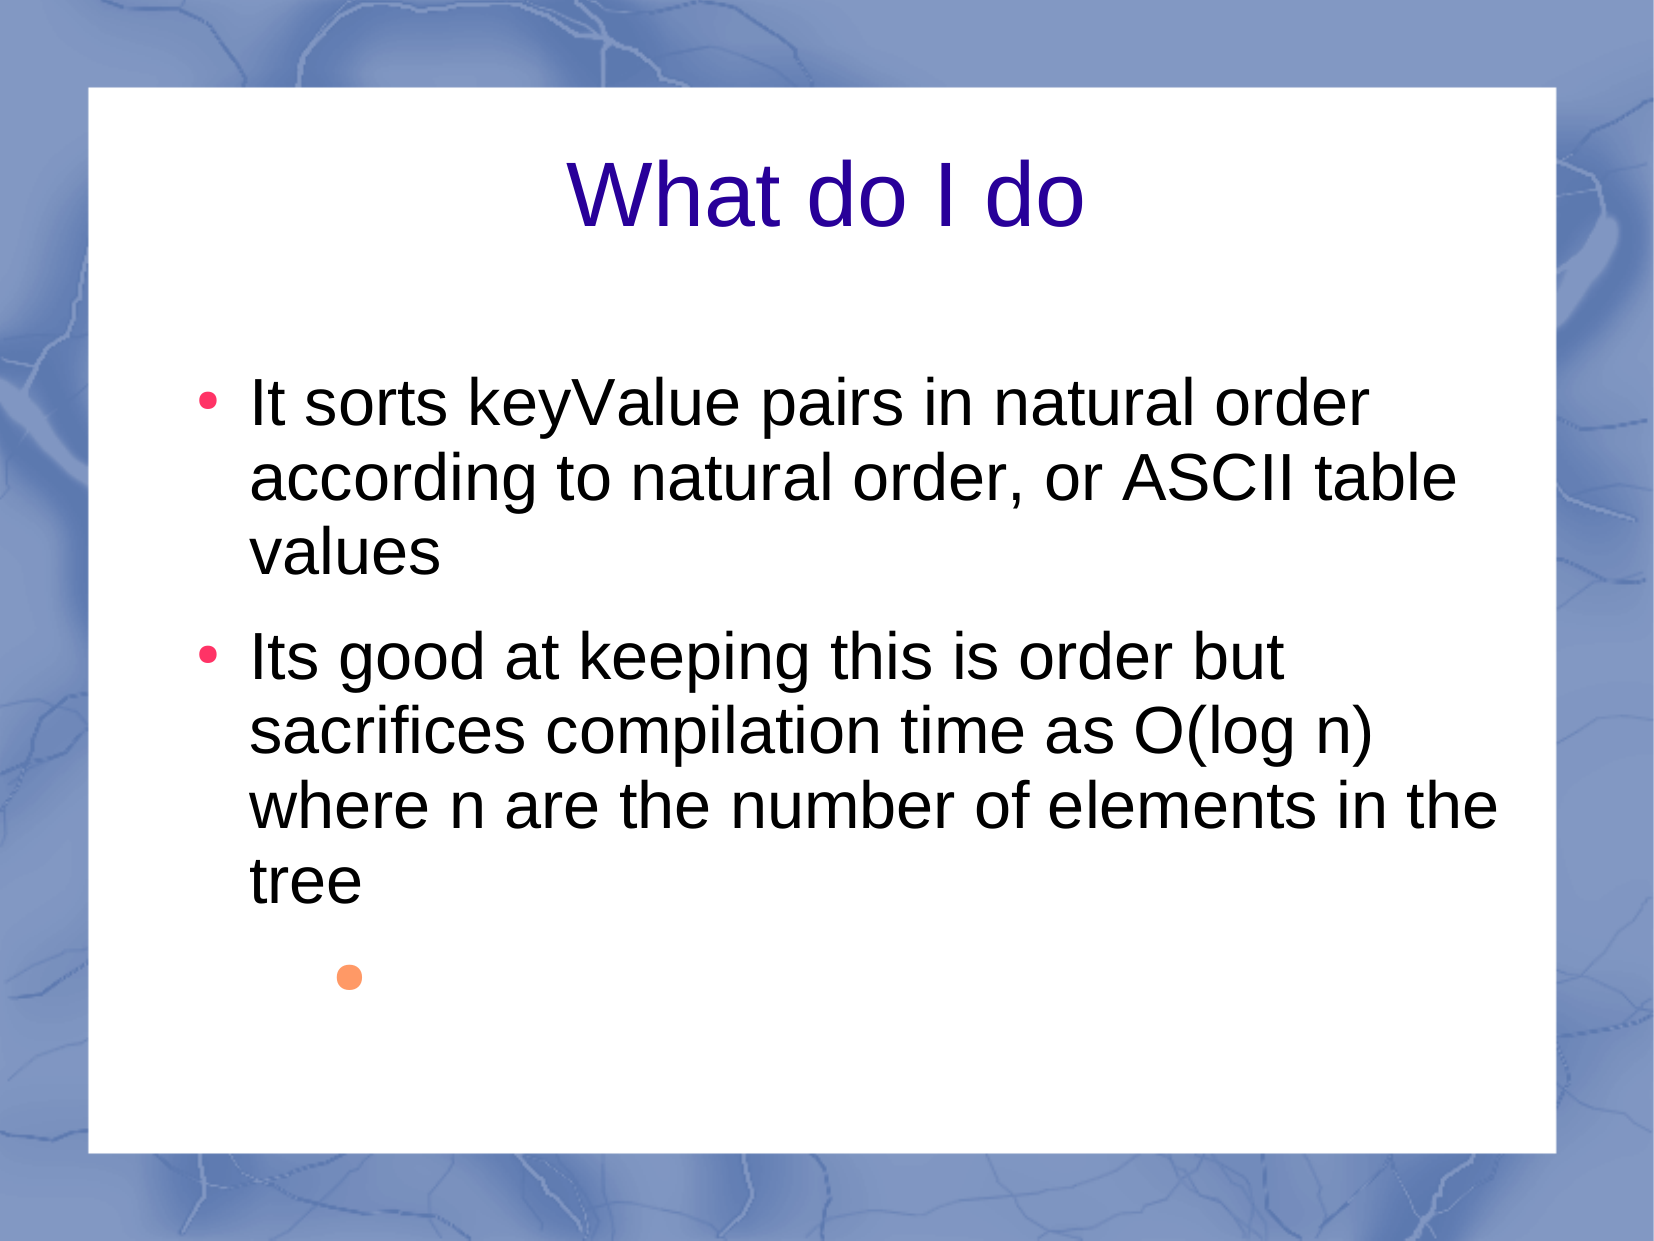

# What do I do
It sorts keyValue pairs in natural order according to natural order, or ASCII table values
Its good at keeping this is order but sacrifices compilation time as O(log n) where n are the number of elements in the tree